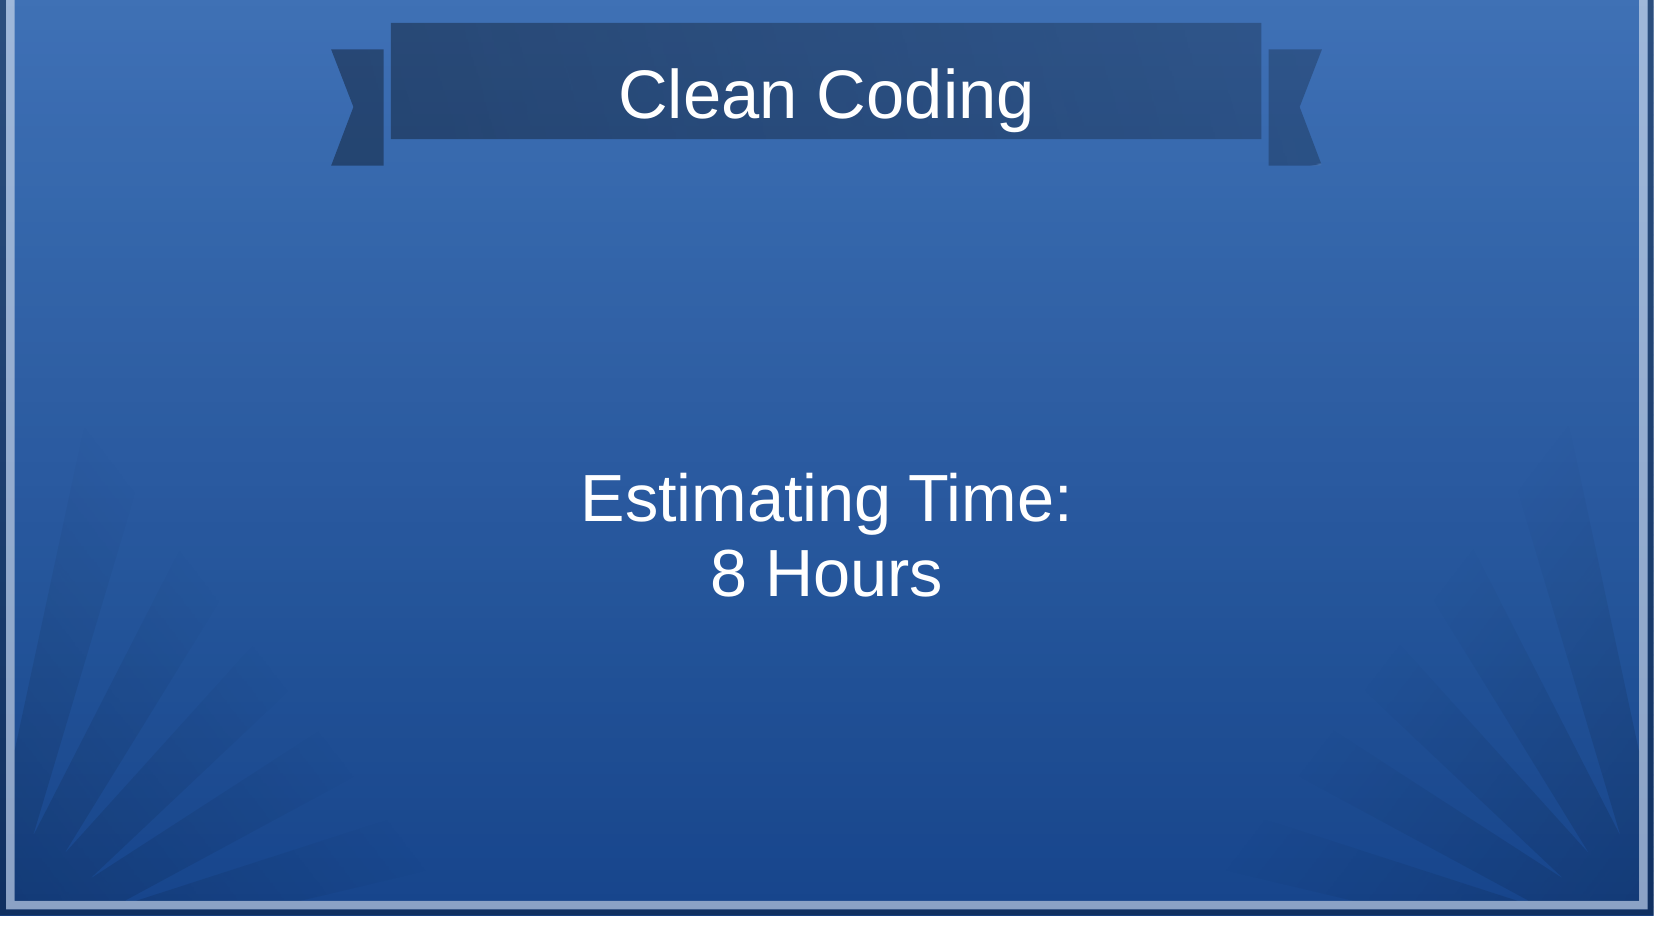

# Clean Coding
Estimating Time:
8 Hours